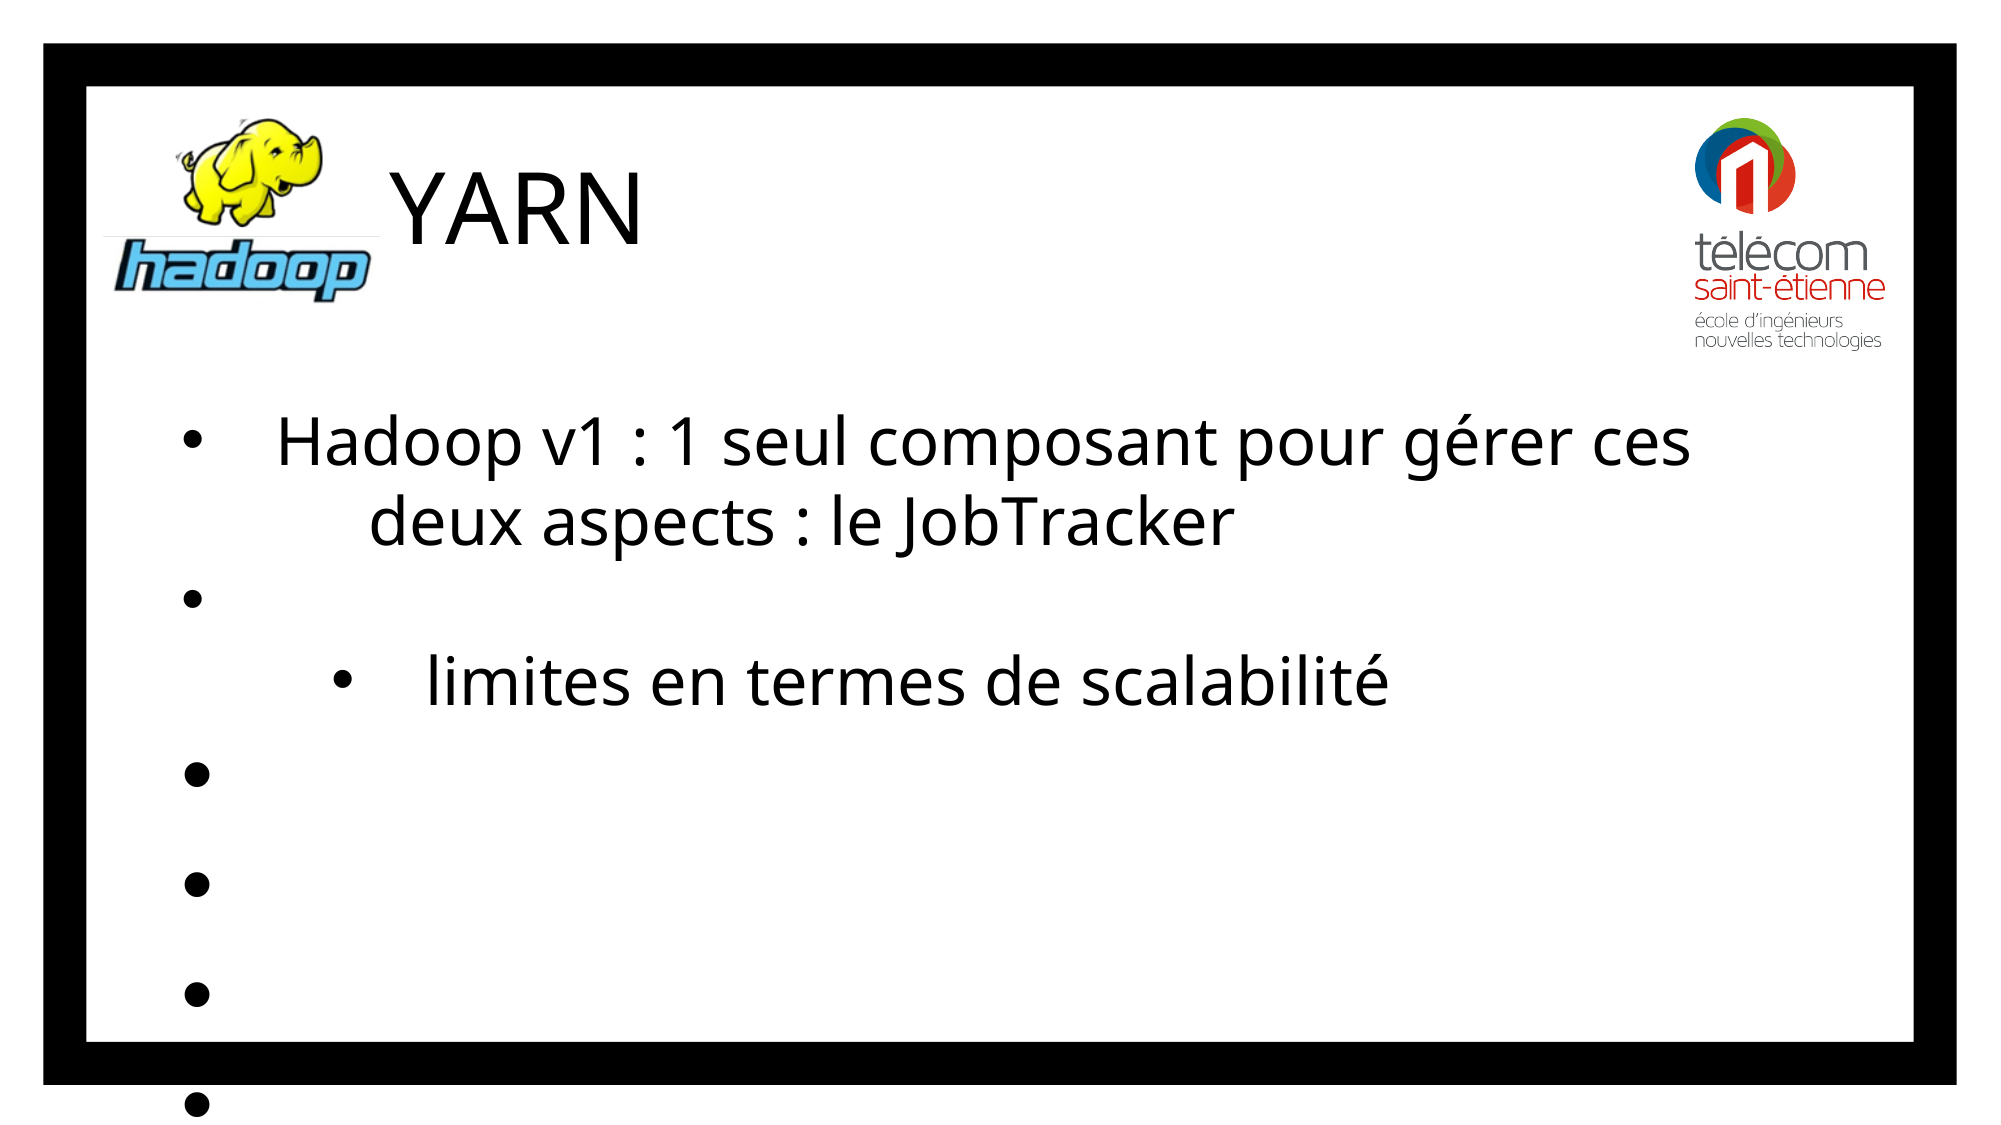

# YARN
Hadoop v1 : 1 seul composant pour gérer ces deux aspects : le JobTracker
limites en termes de scalabilité